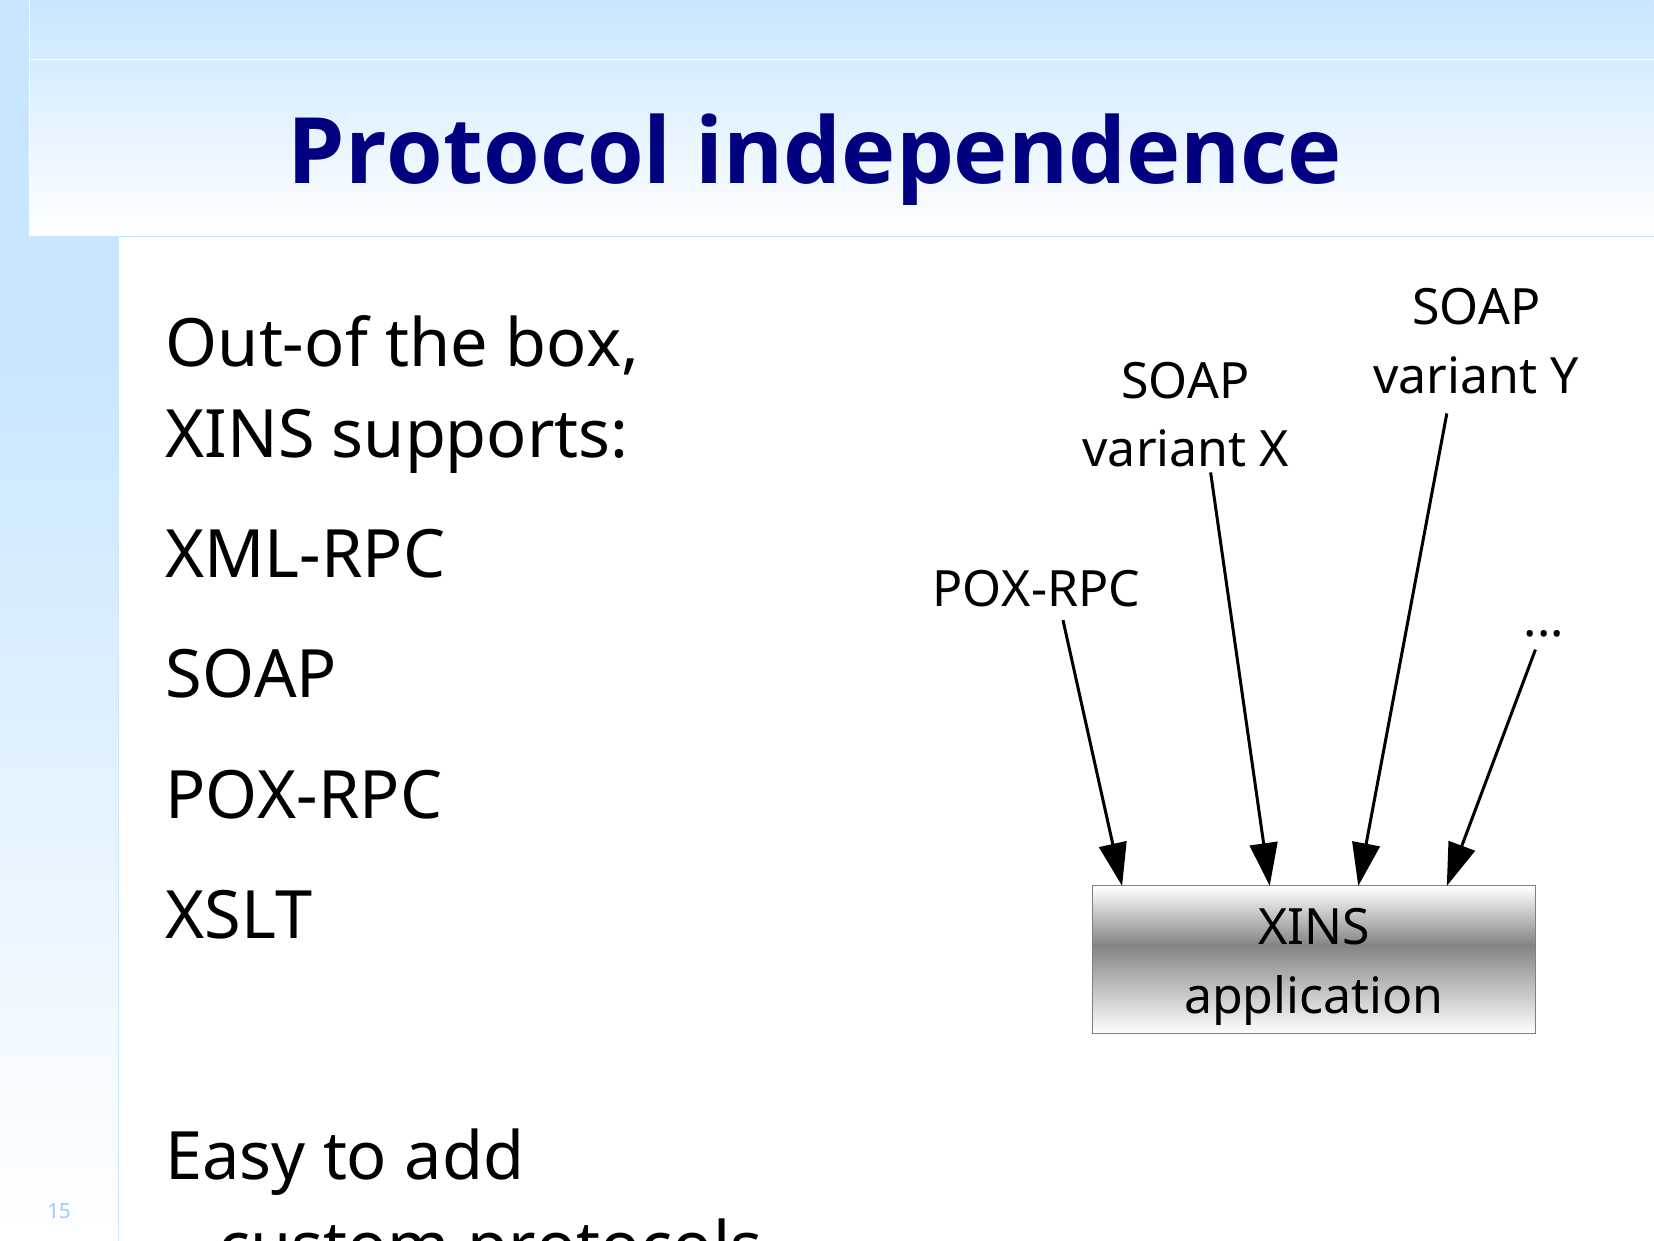

# Protocol independence
Out-of the box,
XINS supports:
XML-RPC
SOAP
POX-RPC
XSLT
Easy to add
custom protocols
SOAP
variant Y
SOAP
variant X
POX-RPC
...
XINS
application